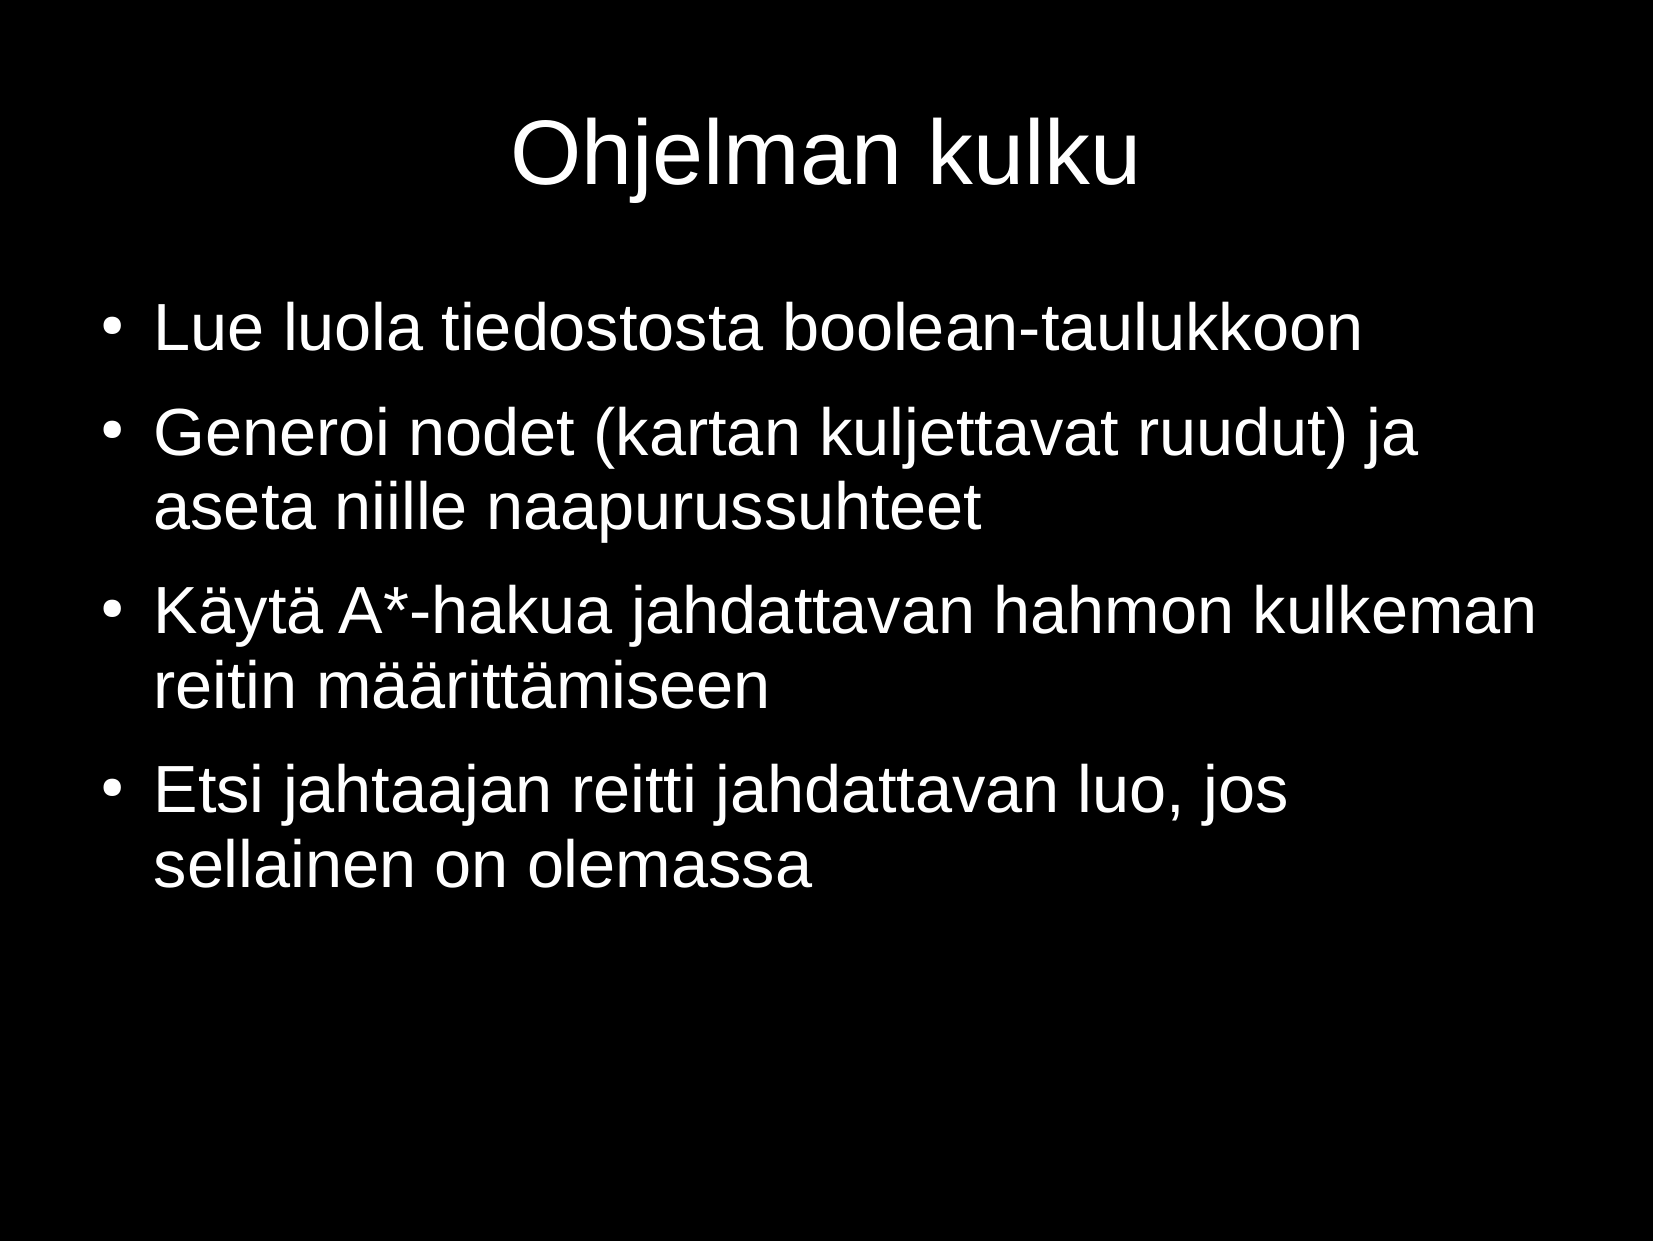

# Ohjelman kulku
Lue luola tiedostosta boolean-taulukkoon
Generoi nodet (kartan kuljettavat ruudut) ja aseta niille naapurussuhteet
Käytä A*-hakua jahdattavan hahmon kulkeman reitin määrittämiseen
Etsi jahtaajan reitti jahdattavan luo, jos sellainen on olemassa